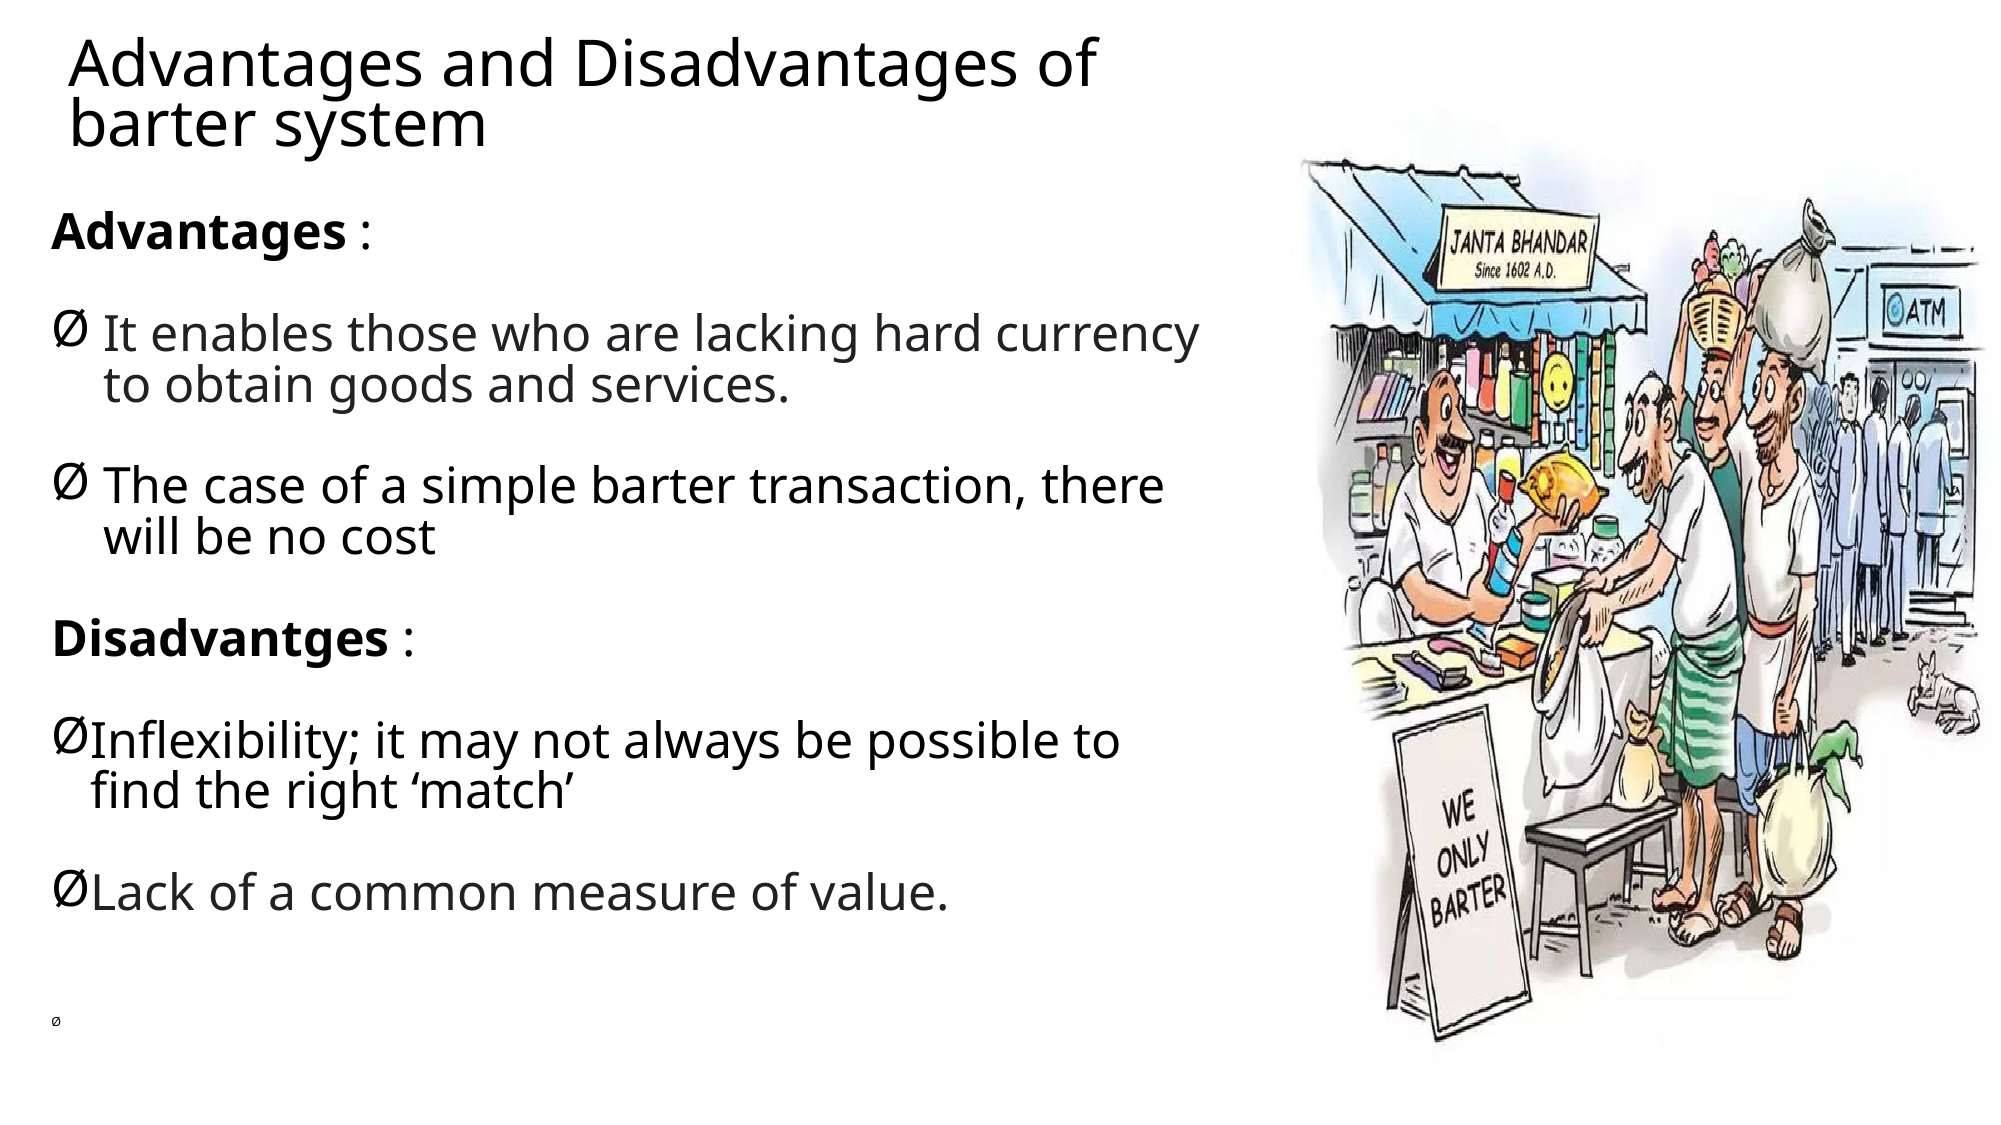

# Advantages and Disadvantages of
 barter system
Advantages :
 It enables those who are lacking hard currency
 to obtain goods and services.
 The case of a simple barter transaction, there
 will be no cost
Disadvantges :
Inflexibility; it may not always be possible to
 find the right ‘match’
Lack of a common measure of value.